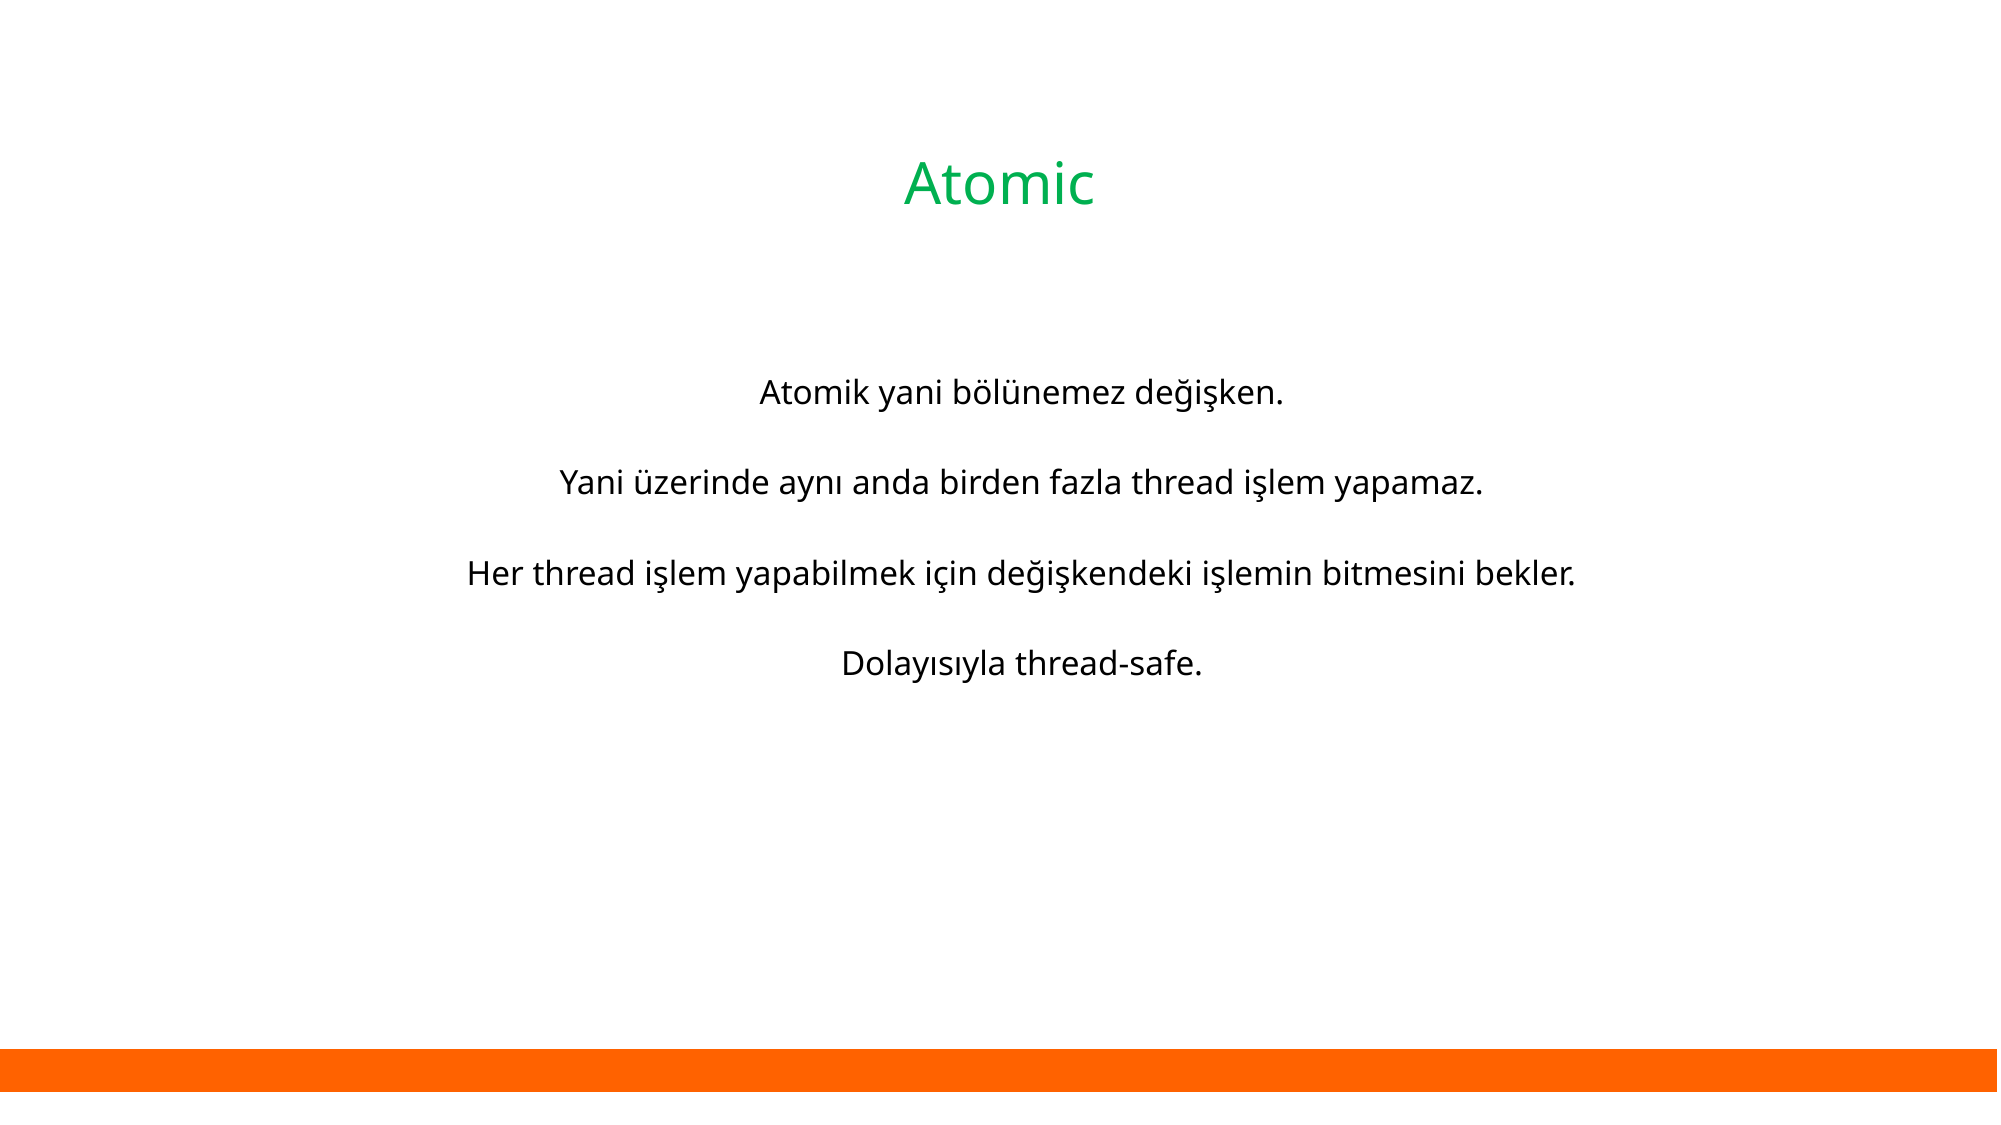

# Atomic
Atomik yani bölünemez değişken.
Yani üzerinde aynı anda birden fazla thread işlem yapamaz.
Her thread işlem yapabilmek için değişkendeki işlemin bitmesini bekler.
Dolayısıyla thread-safe.